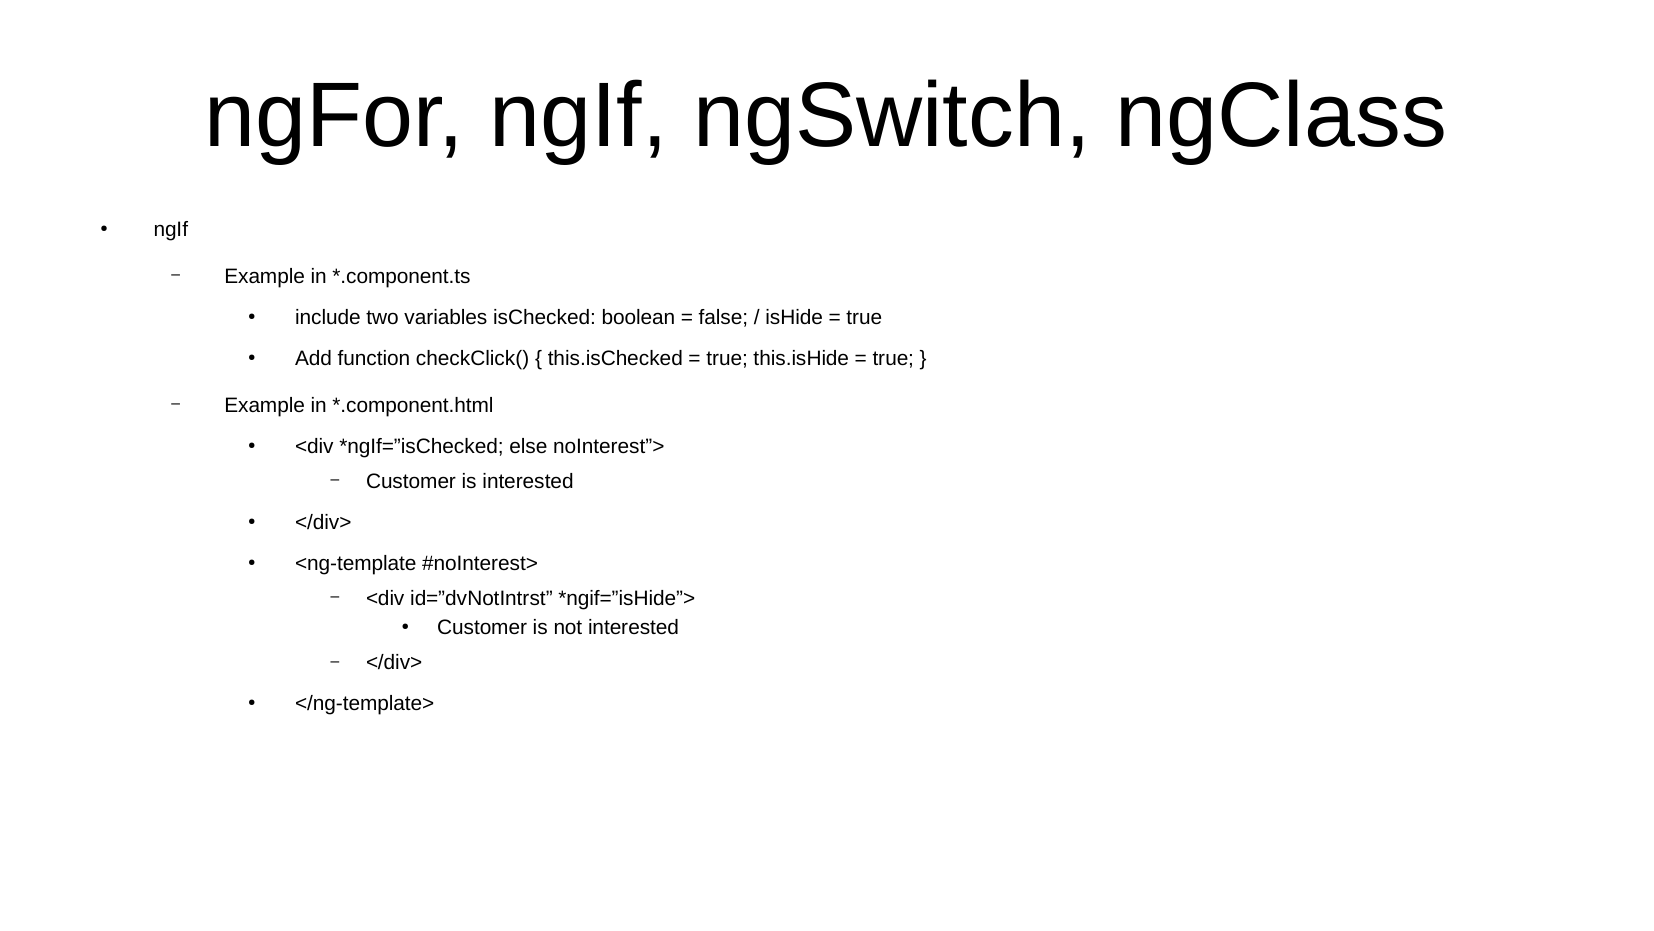

# ngFor, ngIf, ngSwitch, ngClass
ngIf
Example in *.component.ts
include two variables isChecked: boolean = false; / isHide = true
Add function checkClick() { this.isChecked = true; this.isHide = true; }
Example in *.component.html
<div *ngIf=”isChecked; else noInterest”>
Customer is interested
</div>
<ng-template #noInterest>
<div id=”dvNotIntrst” *ngif=”isHide”>
Customer is not interested
</div>
</ng-template>